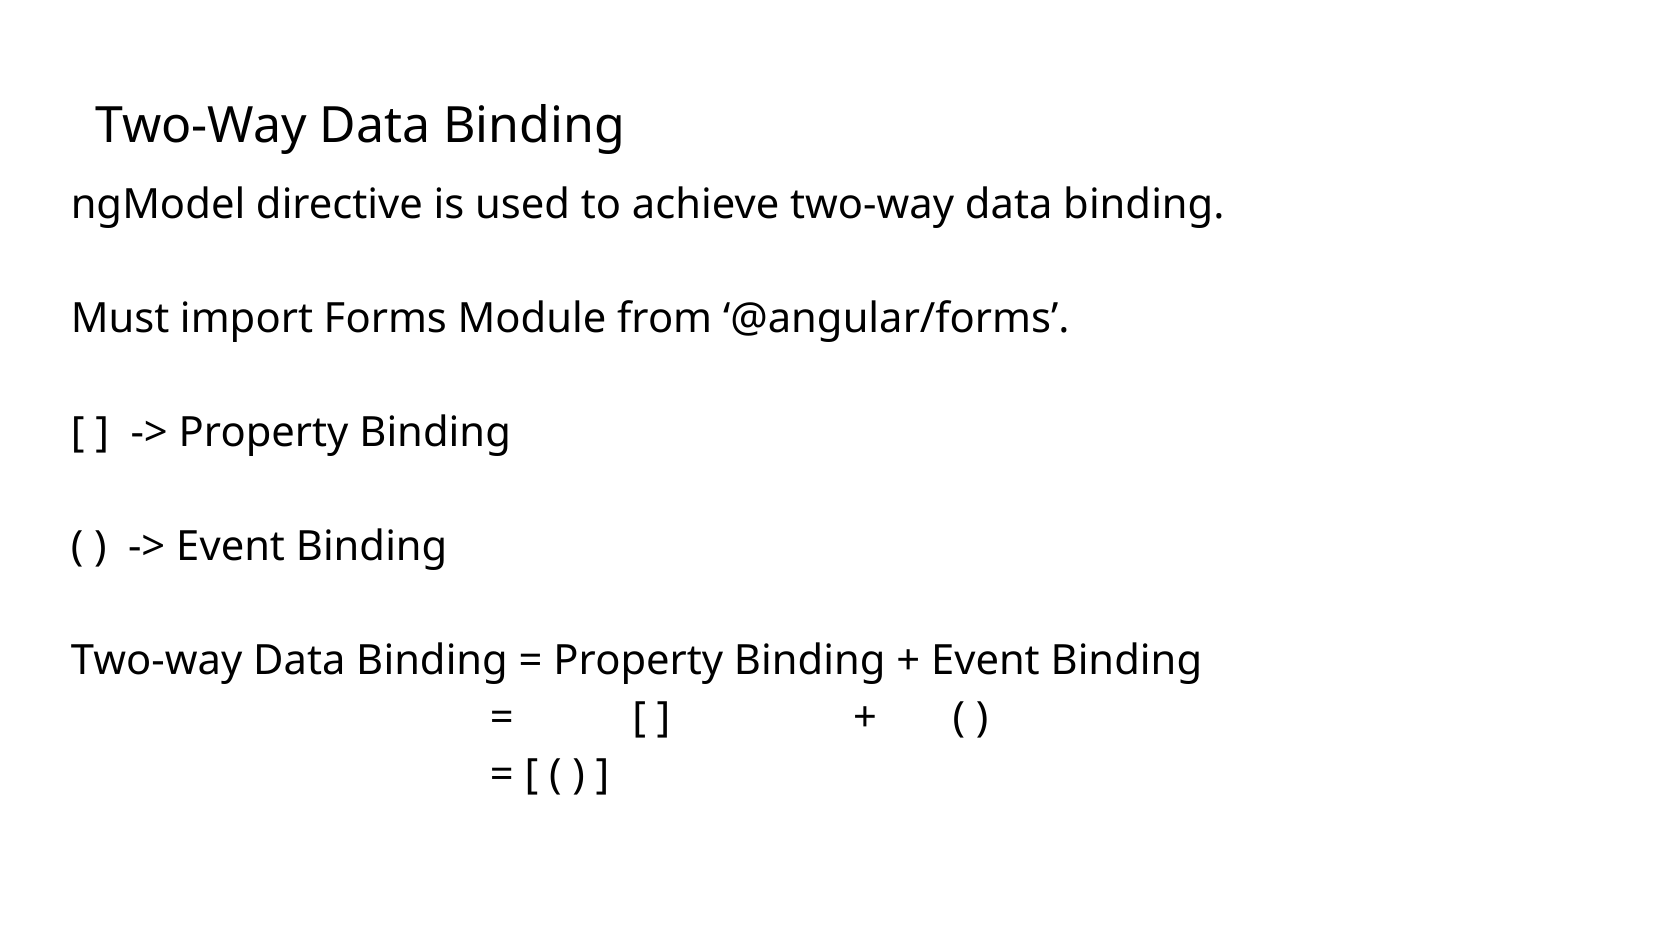

# Two-Way Data Binding
ngModel directive is used to achieve two-way data binding.
Must import Forms Module from ‘@angular/forms’.
[ ] -> Property Binding
( ) -> Event Binding
Two-way Data Binding = Property Binding + Event Binding
 = [ ] + ( )
 = [ ( ) ]